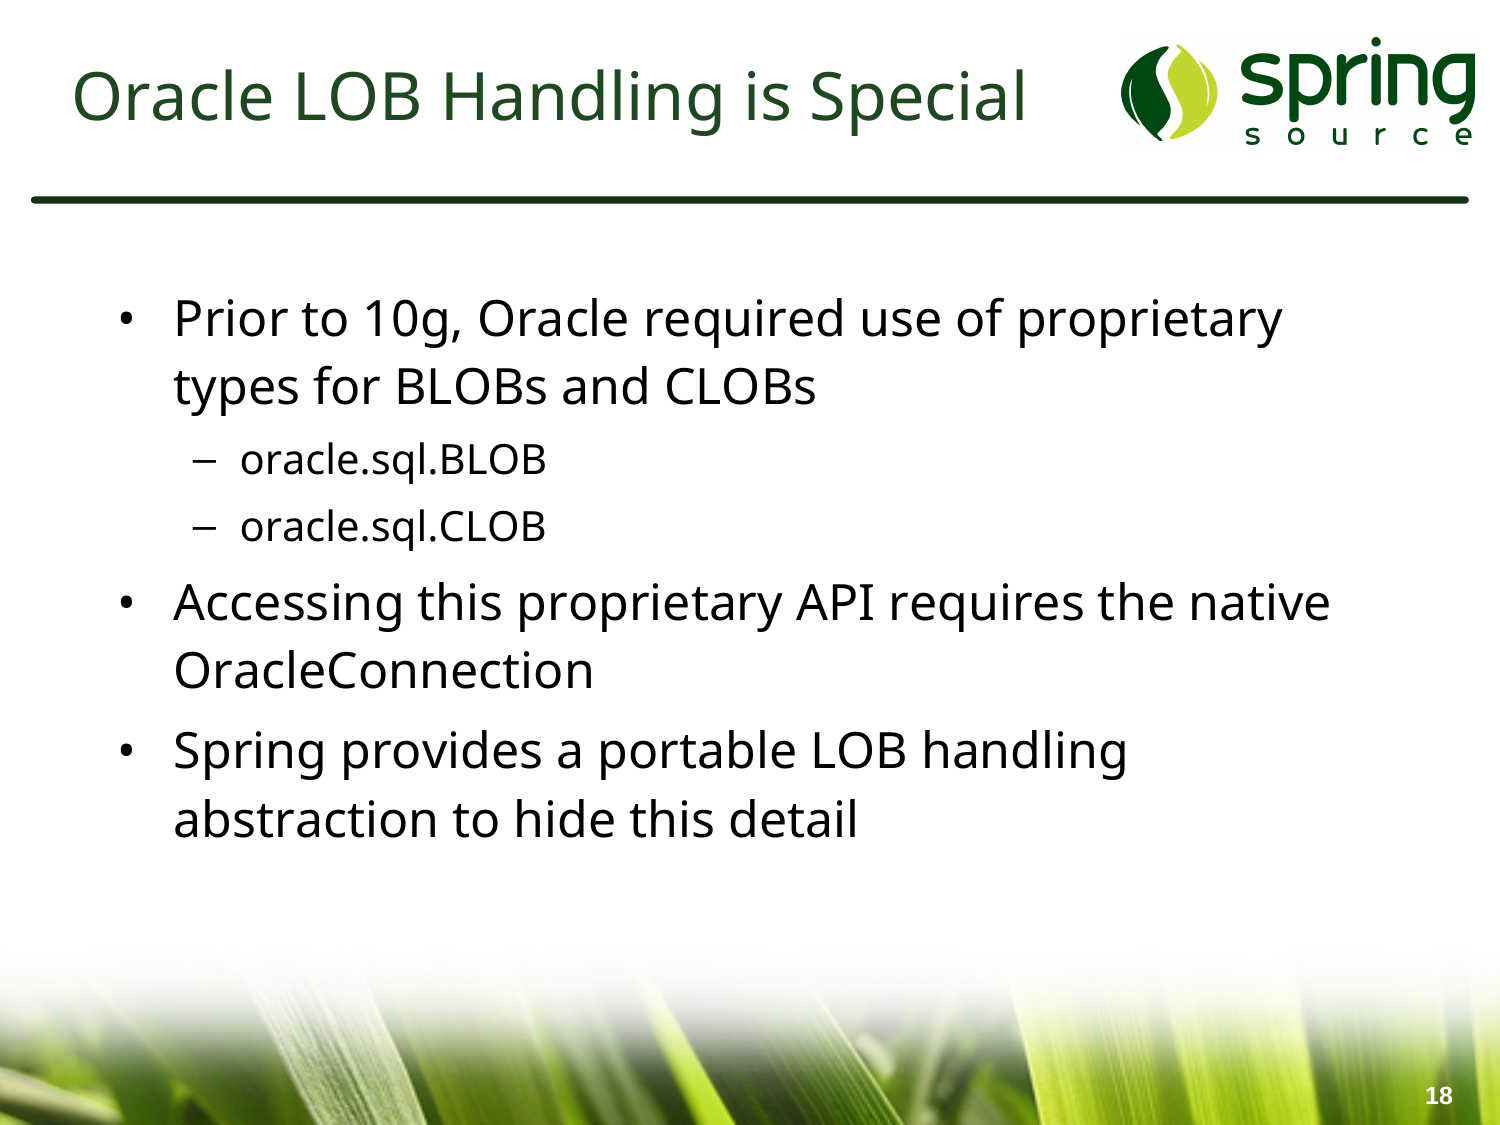

# Oracle LOB Handling is Special
Prior to 10g, Oracle required use of proprietary types for BLOBs and CLOBs
oracle.sql.BLOB
oracle.sql.CLOB
Accessing this proprietary API requires the native OracleConnection
Spring provides a portable LOB handling abstraction to hide this detail